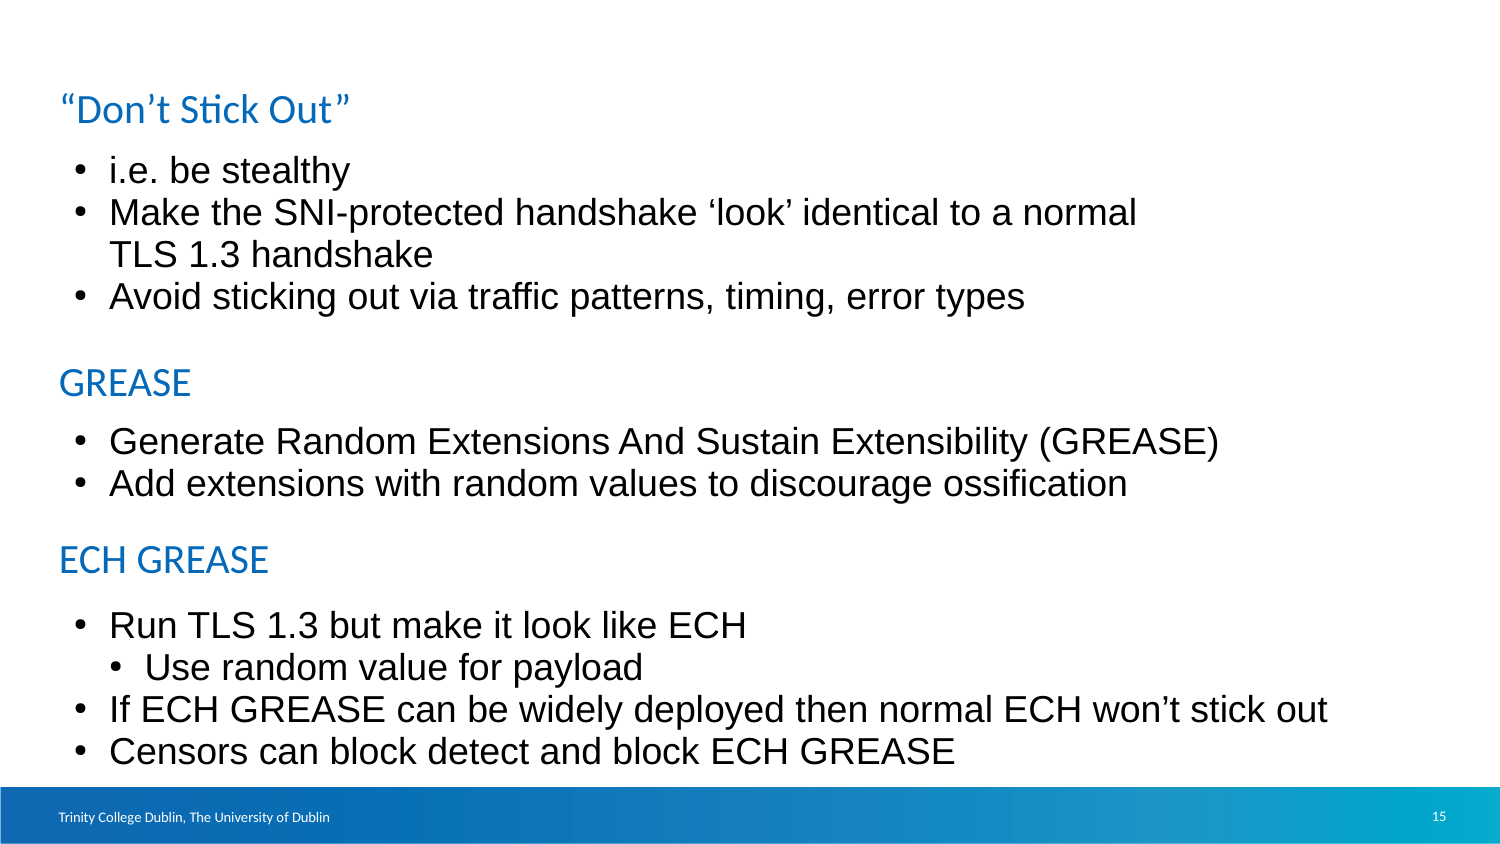

“Don’t Stick Out”
i.e. be stealthy
Make the SNI-protected handshake ‘look’ identical to a normal TLS 1.3 handshake
Avoid sticking out via traffic patterns, timing, error types
# GREASE
Generate Random Extensions And Sustain Extensibility (GREASE)
Add extensions with random values to discourage ossification
ECH GREASE
Run TLS 1.3 but make it look like ECH
Use random value for payload
If ECH GREASE can be widely deployed then normal ECH won’t stick out
Censors can block detect and block ECH GREASE